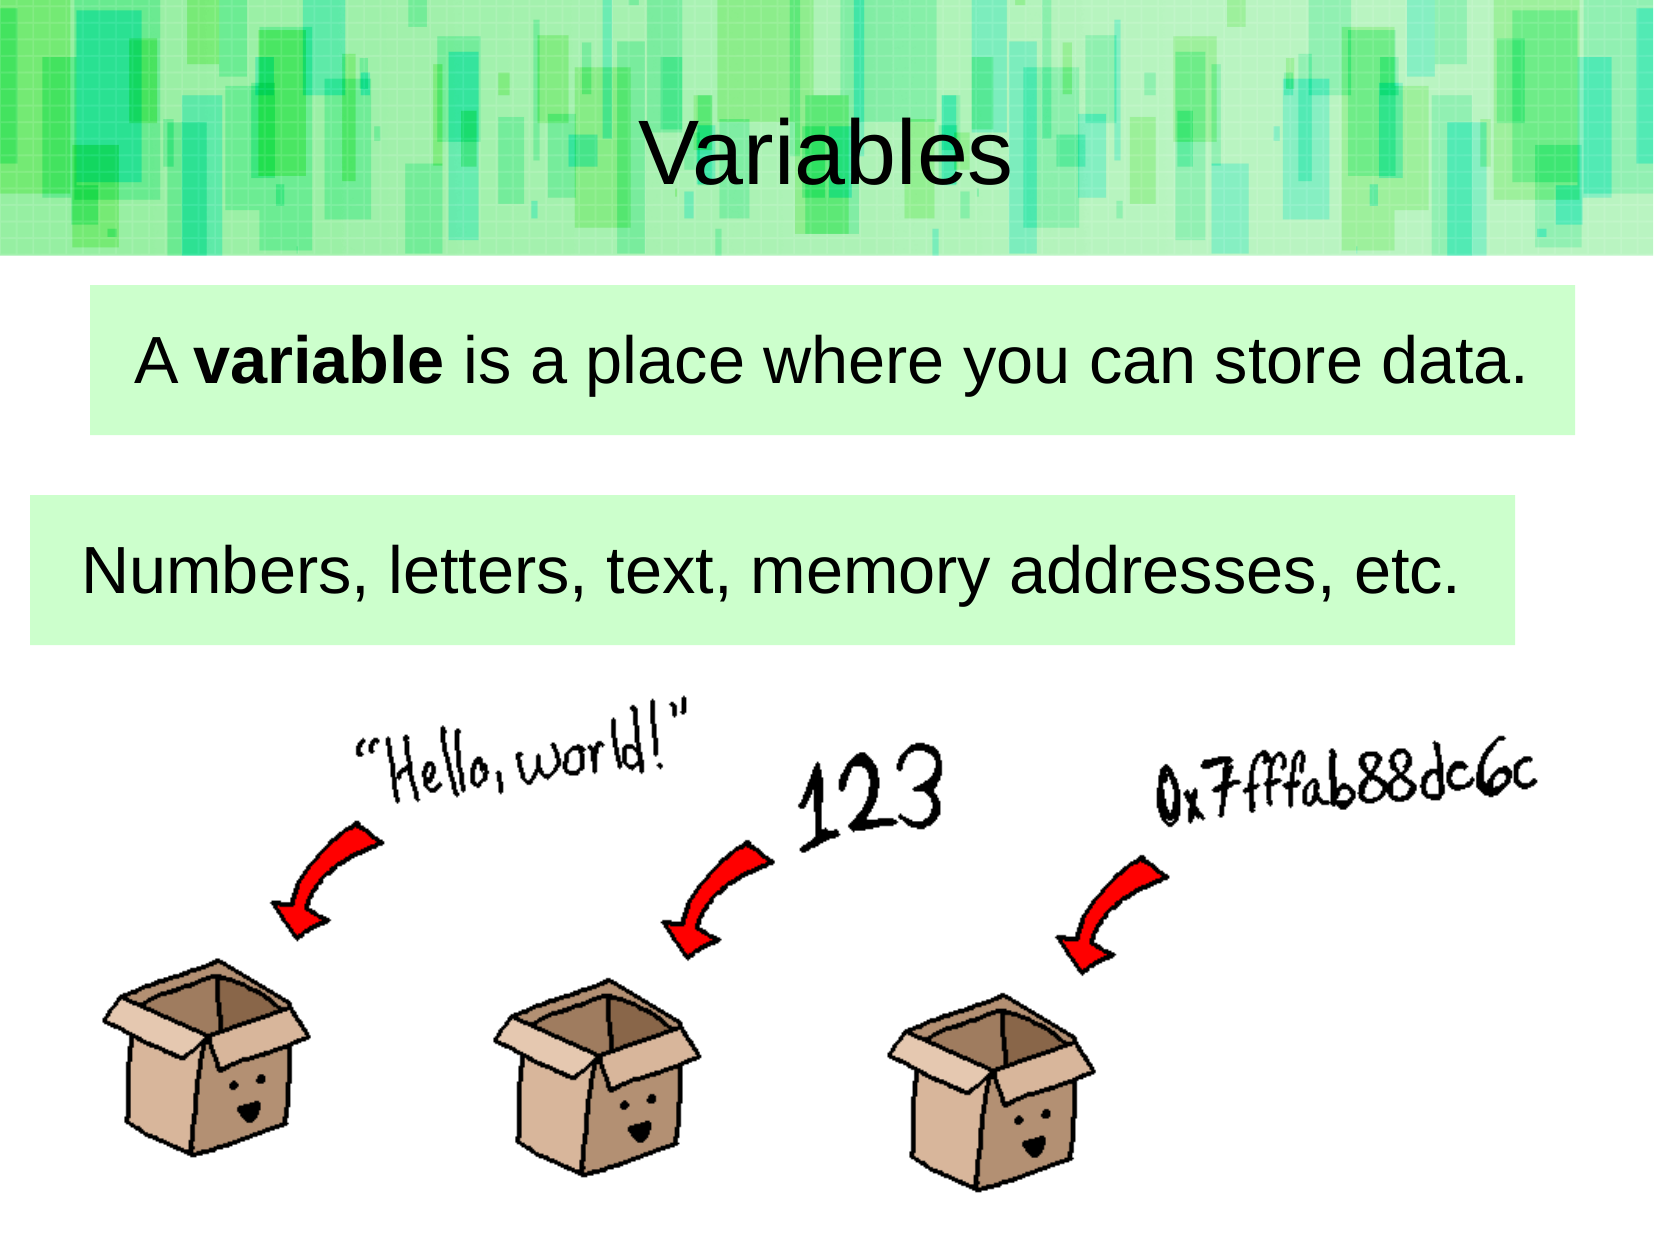

# Variables
A variable is a place where you can store data.
Numbers, letters, text, memory addresses, etc.